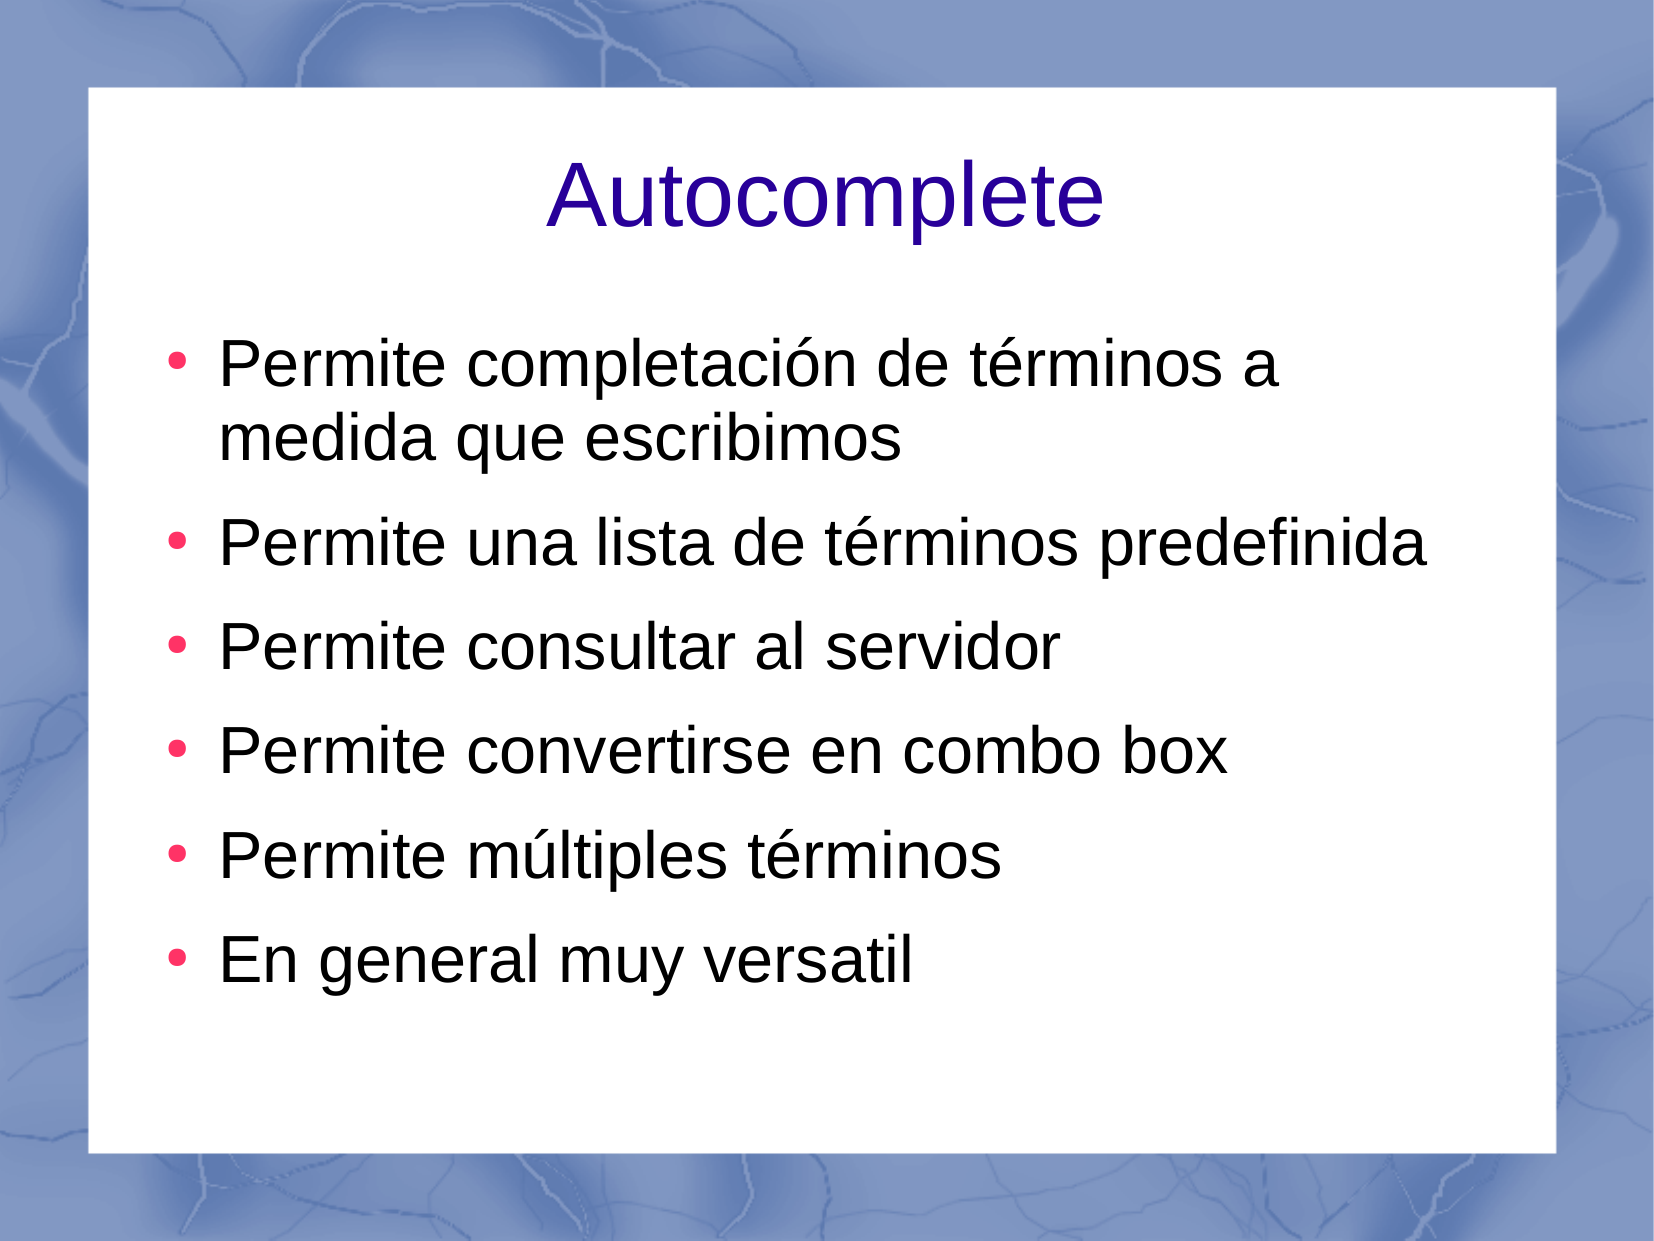

# Autocomplete
Permite completación de términos a medida que escribimos
Permite una lista de términos predefinida
Permite consultar al servidor
Permite convertirse en combo box
Permite múltiples términos
En general muy versatil